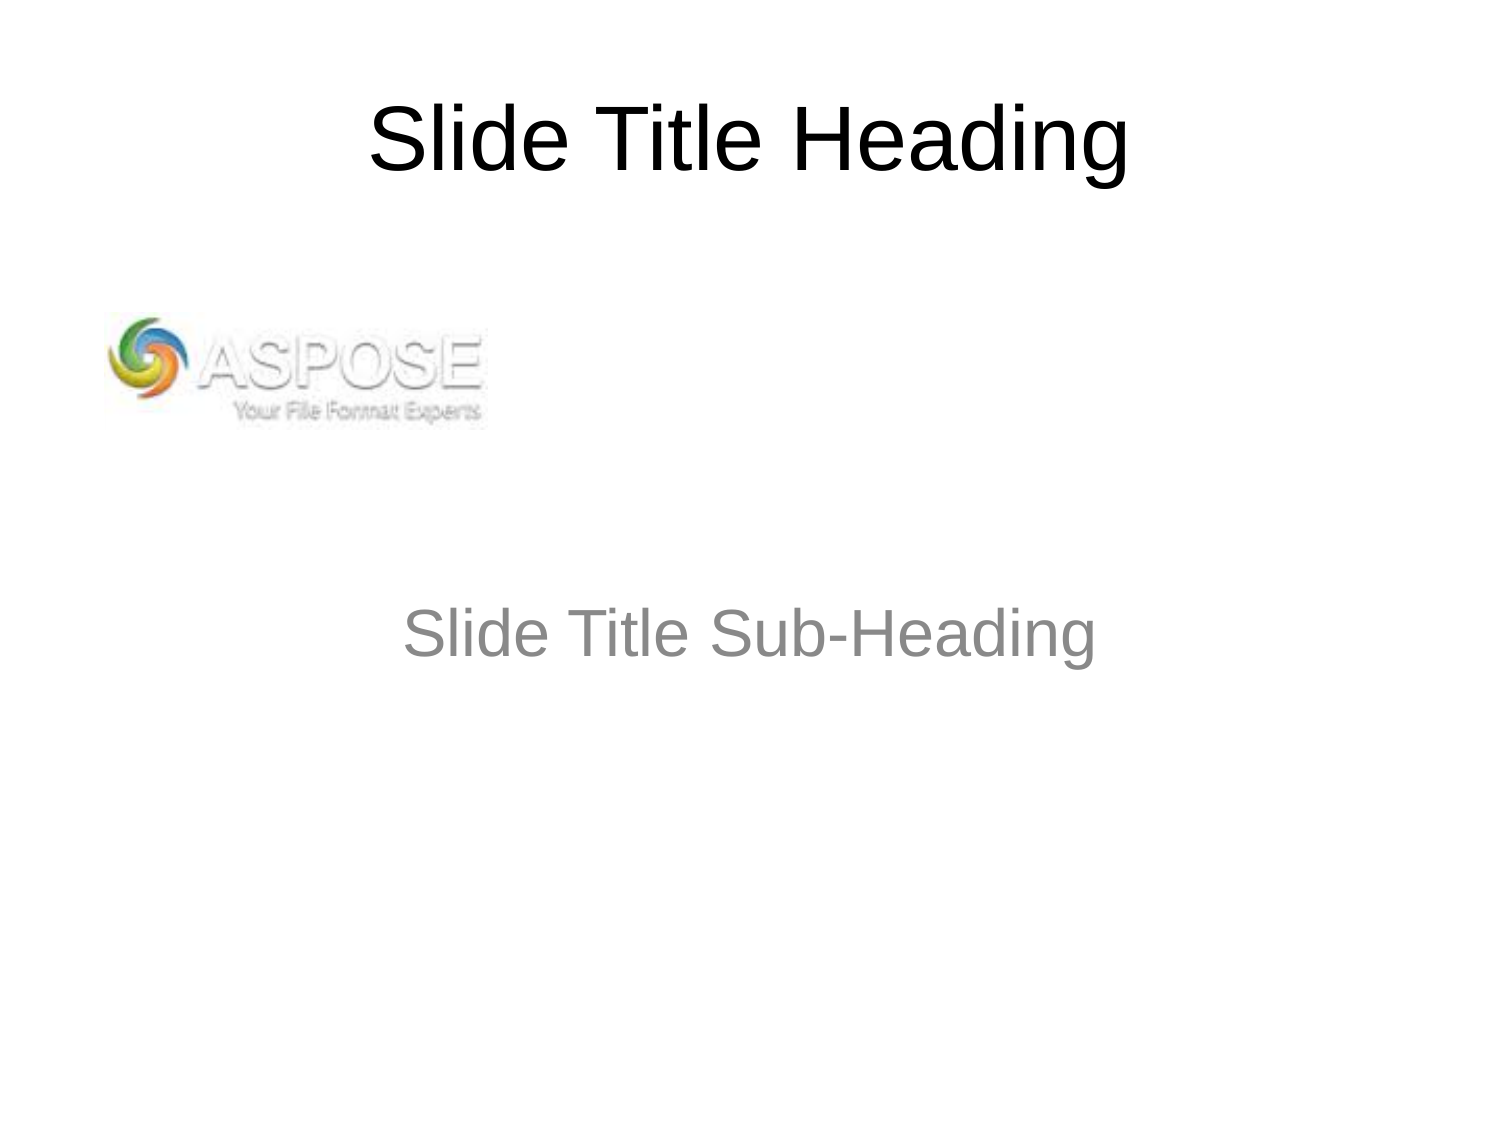

# Slide Title Heading
Slide Title Sub-Heading